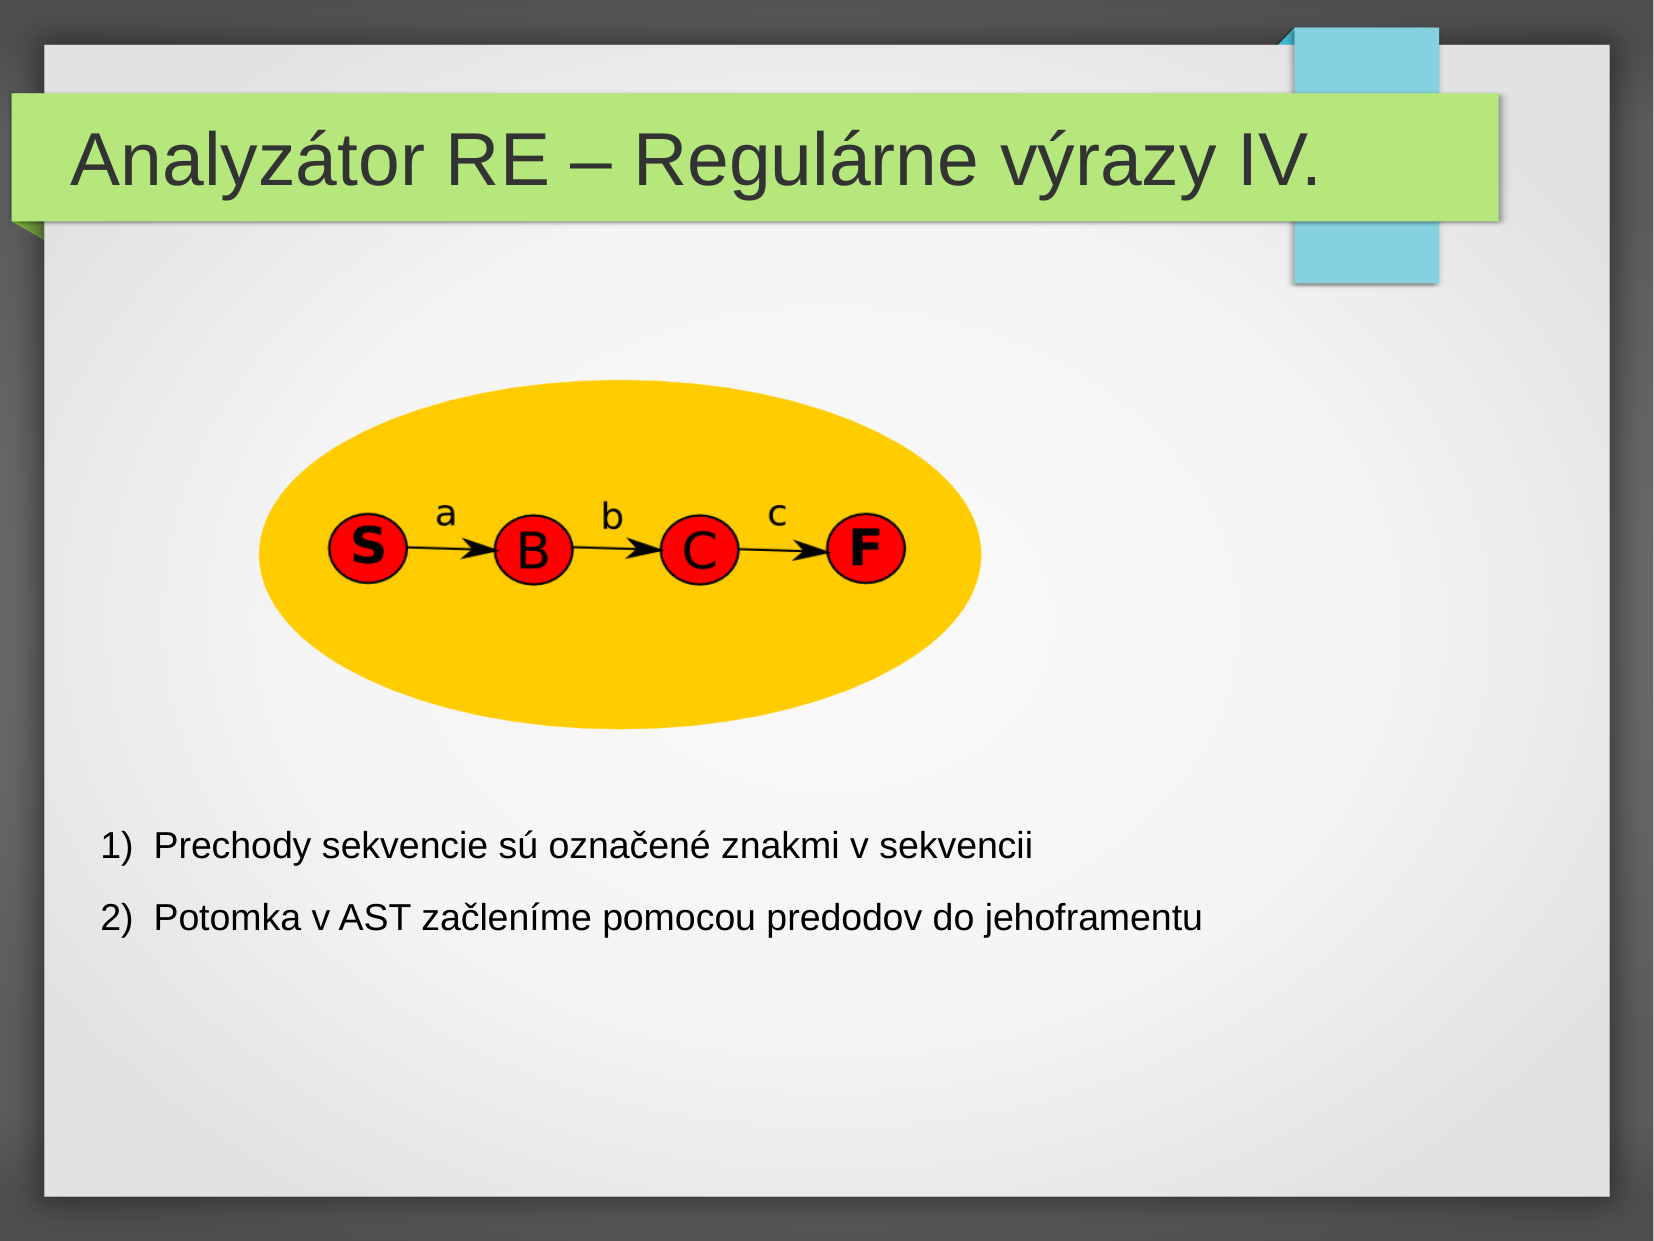

# Analyzátor RE – Regulárne výrazy IV.
Prechody sekvencie sú označené znakmi v sekvencii
Potomka v AST začleníme pomocou predodov do jehoframentu